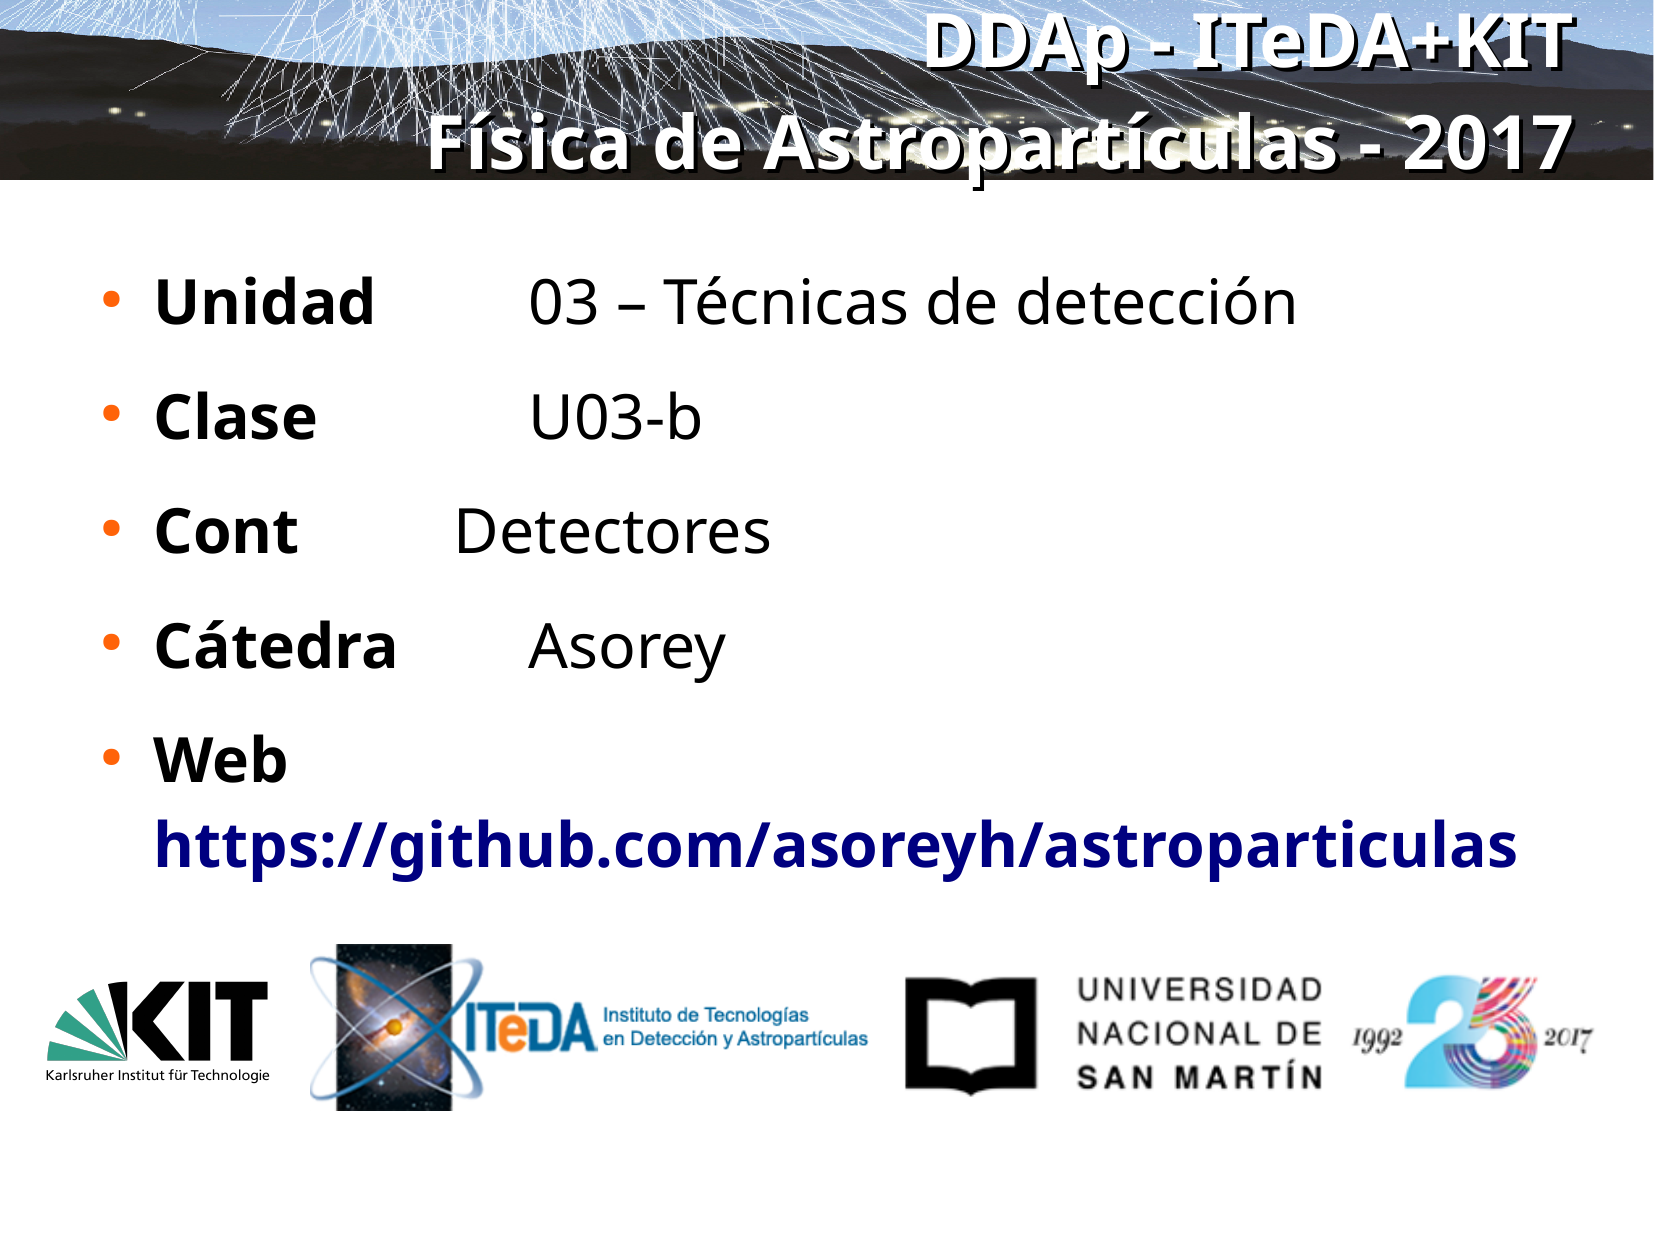

# DDAp - ITeDA+KIT Física de Astropartículas - 2017
Unidad 		03 – Técnicas de detección
Clase			U03-b
Cont			Detectores
Cátedra		Asorey
Web https://github.com/asoreyh/astroparticulas